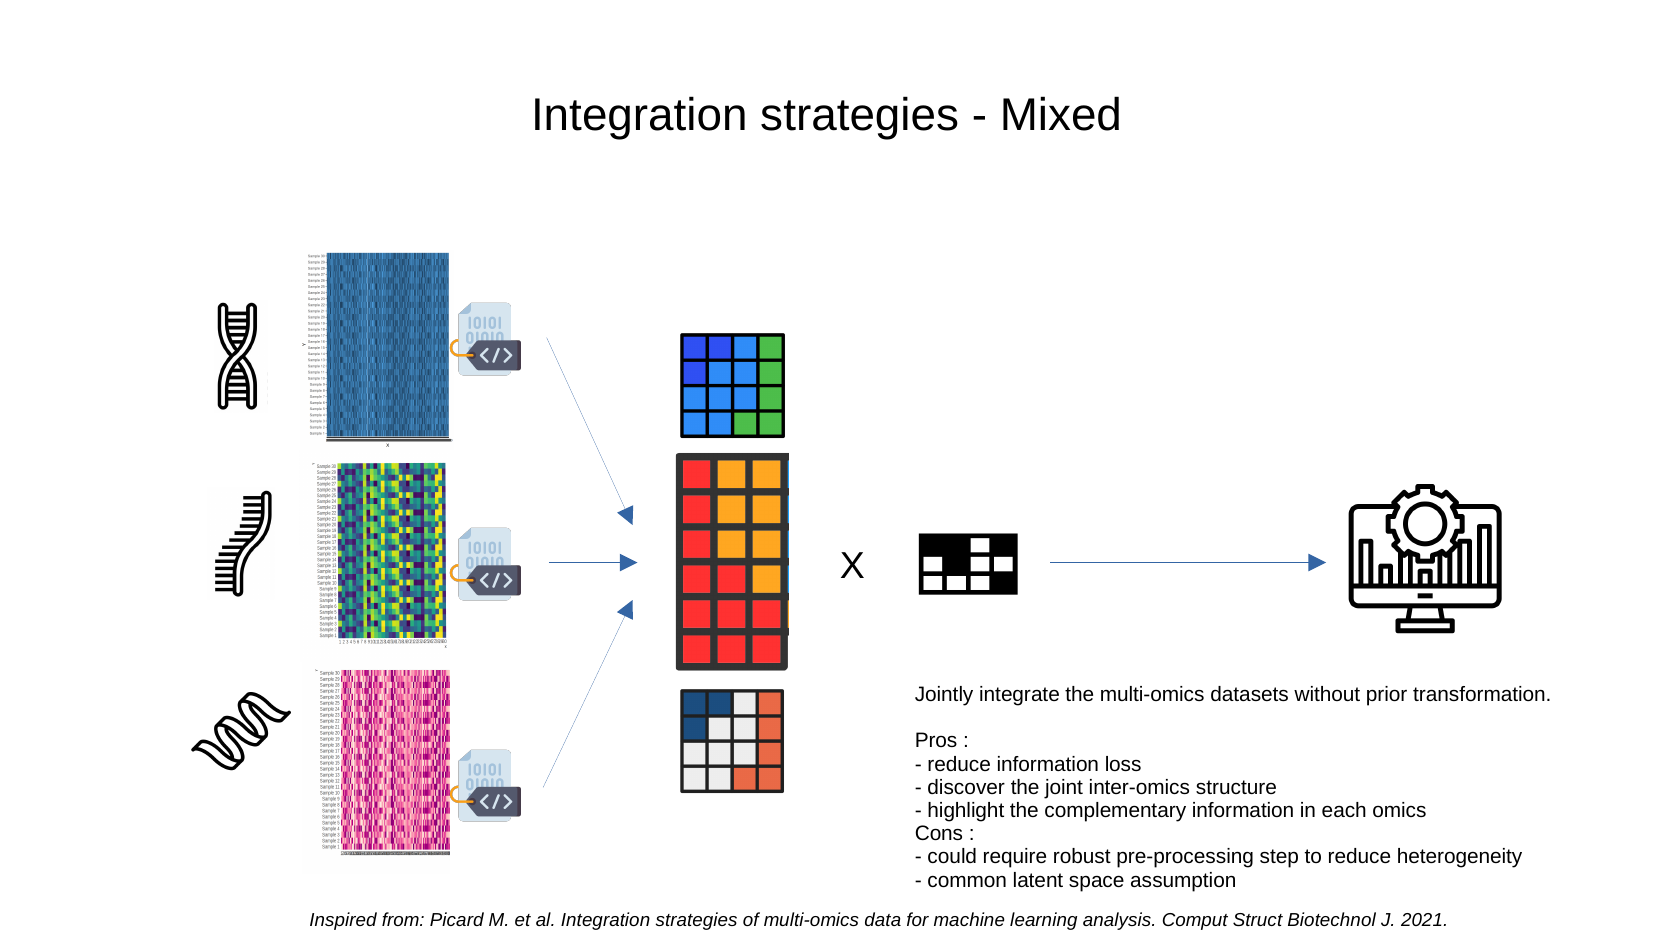

# Integration strategies - Mixed
X
Jointly integrate the multi-omics datasets without prior transformation.
Pros :
- reduce information loss
- discover the joint inter-omics structure
- highlight the complementary information in each omics
Cons :
- could require robust pre-processing step to reduce heterogeneity
- common latent space assumption
Inspired from: Picard M. et al. Integration strategies of multi-omics data for machine learning analysis. Comput Struct Biotechnol J. 2021.